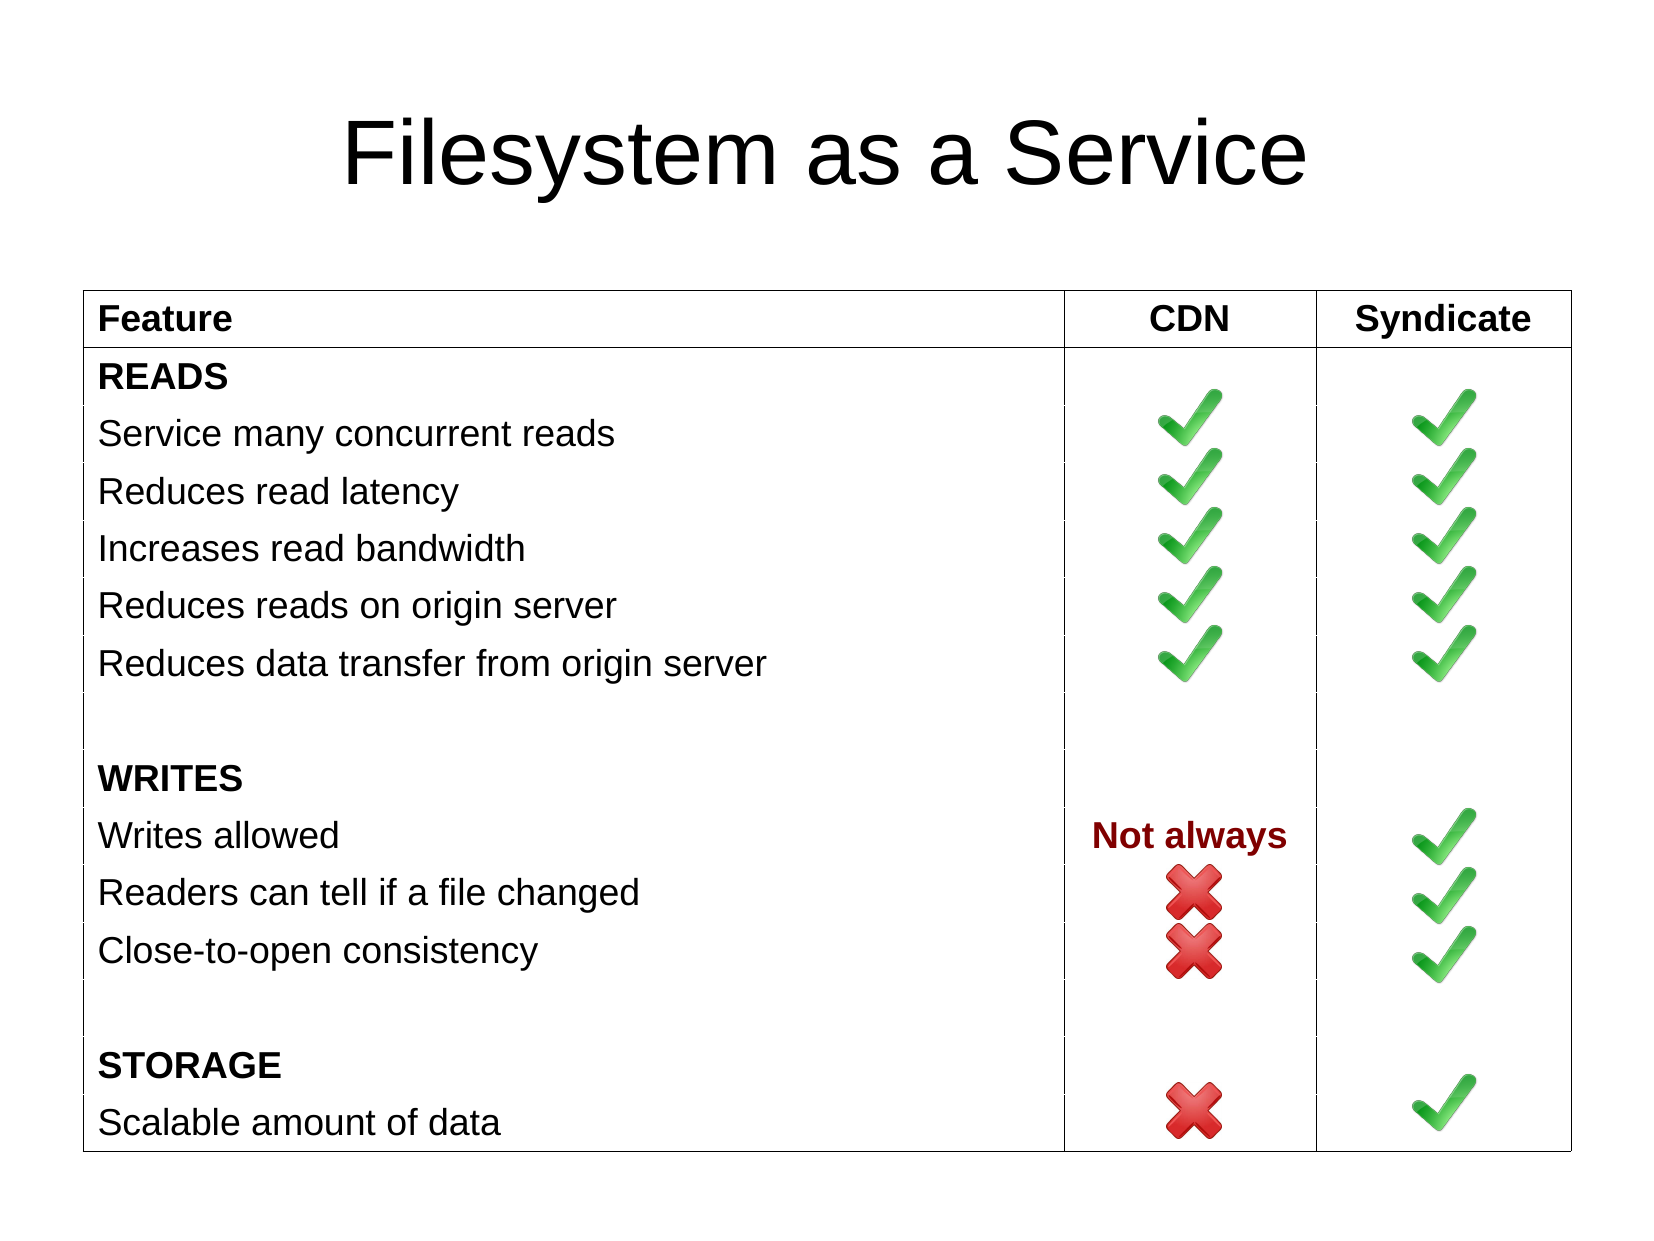

# Filesystem as a Service
| Feature | CDN | Syndicate |
| --- | --- | --- |
| READS | | |
| Service many concurrent reads | | |
| Reduces read latency | | |
| Increases read bandwidth | | |
| Reduces reads on origin server | | |
| Reduces data transfer from origin server | | |
| | | |
| WRITES | | |
| Writes allowed | Not always | |
| Readers can tell if a file changed | | |
| Close-to-open consistency | | |
| | | |
| STORAGE | | |
| Scalable amount of data | | |